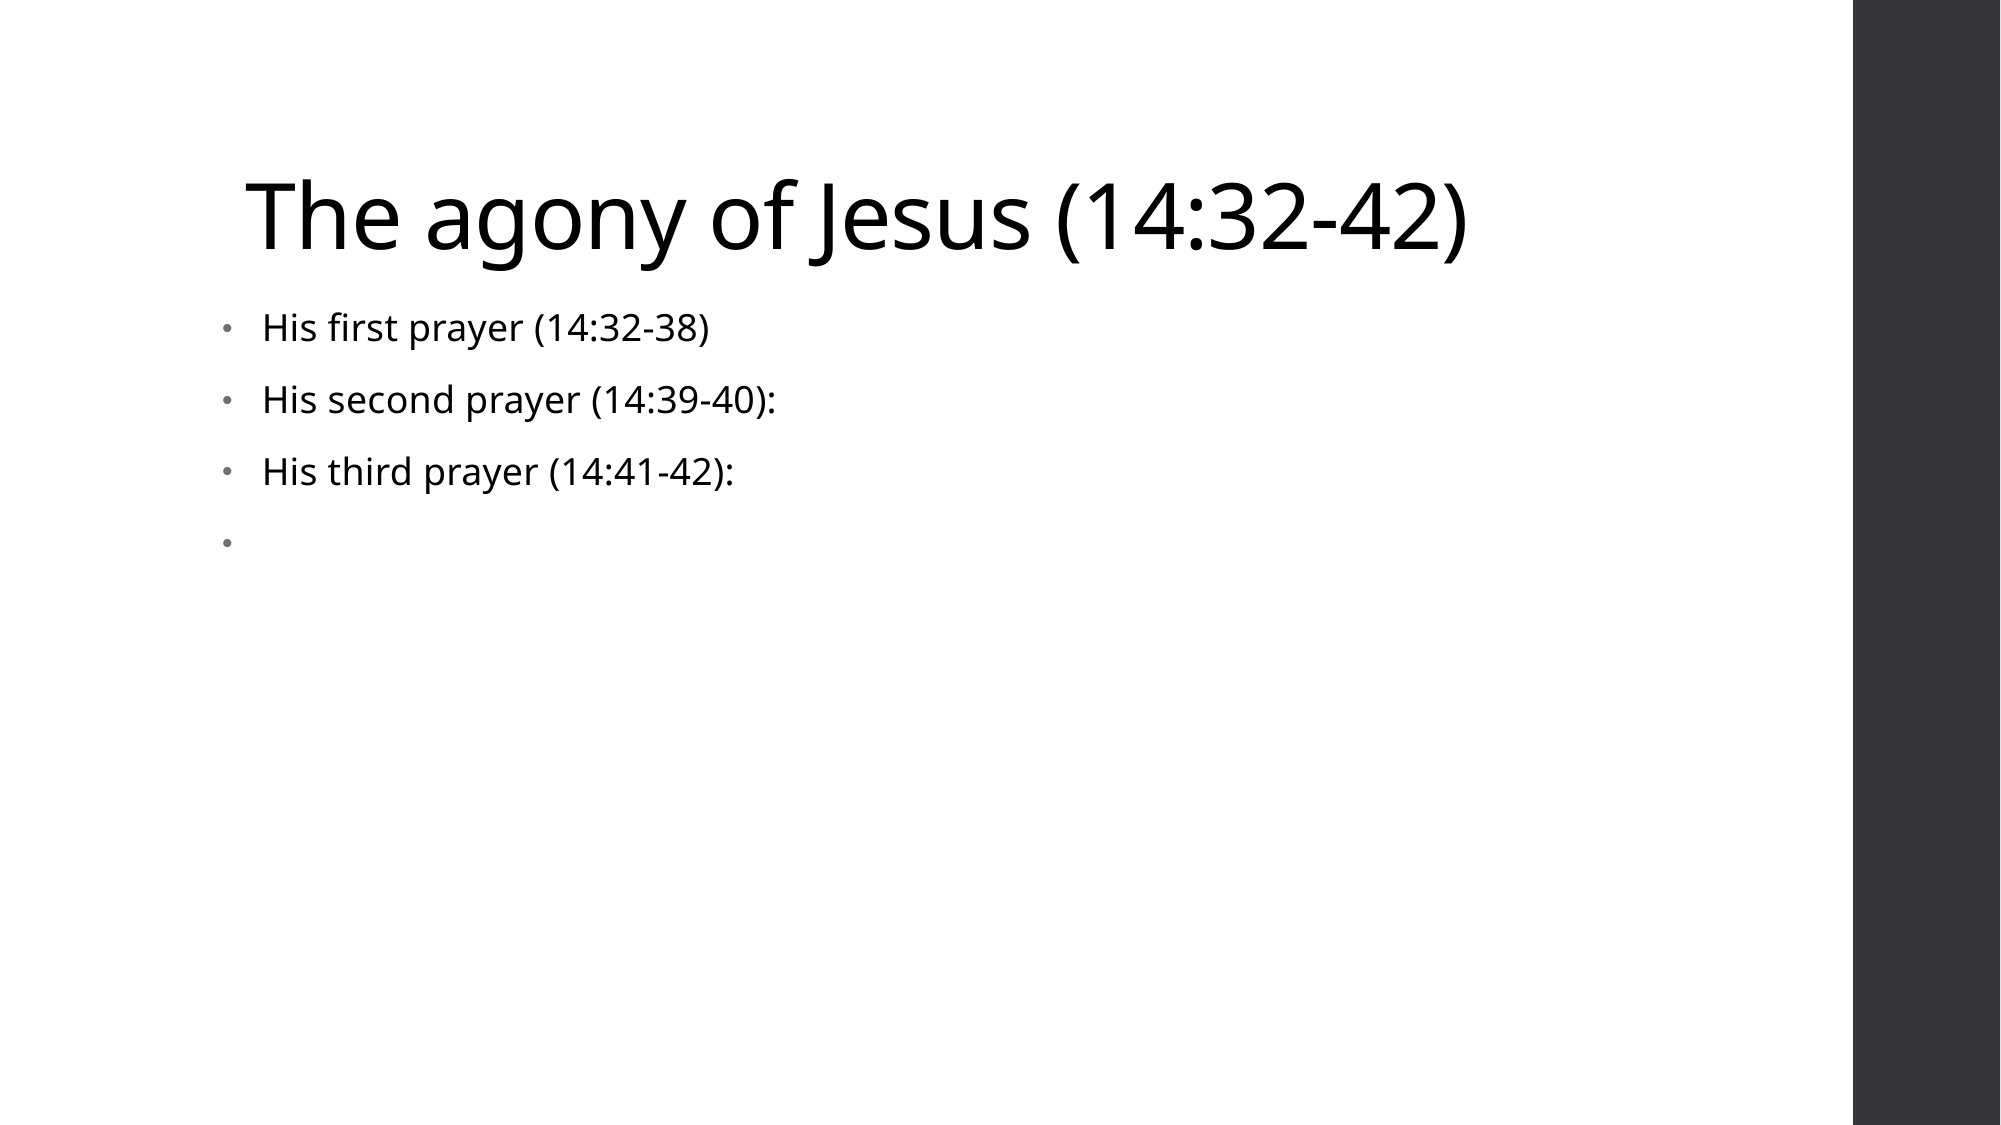

# The agony of Jesus (14:32-42)
 His first prayer (14:32-38)
 His second prayer (14:39-40):
 His third prayer (14:41-42):